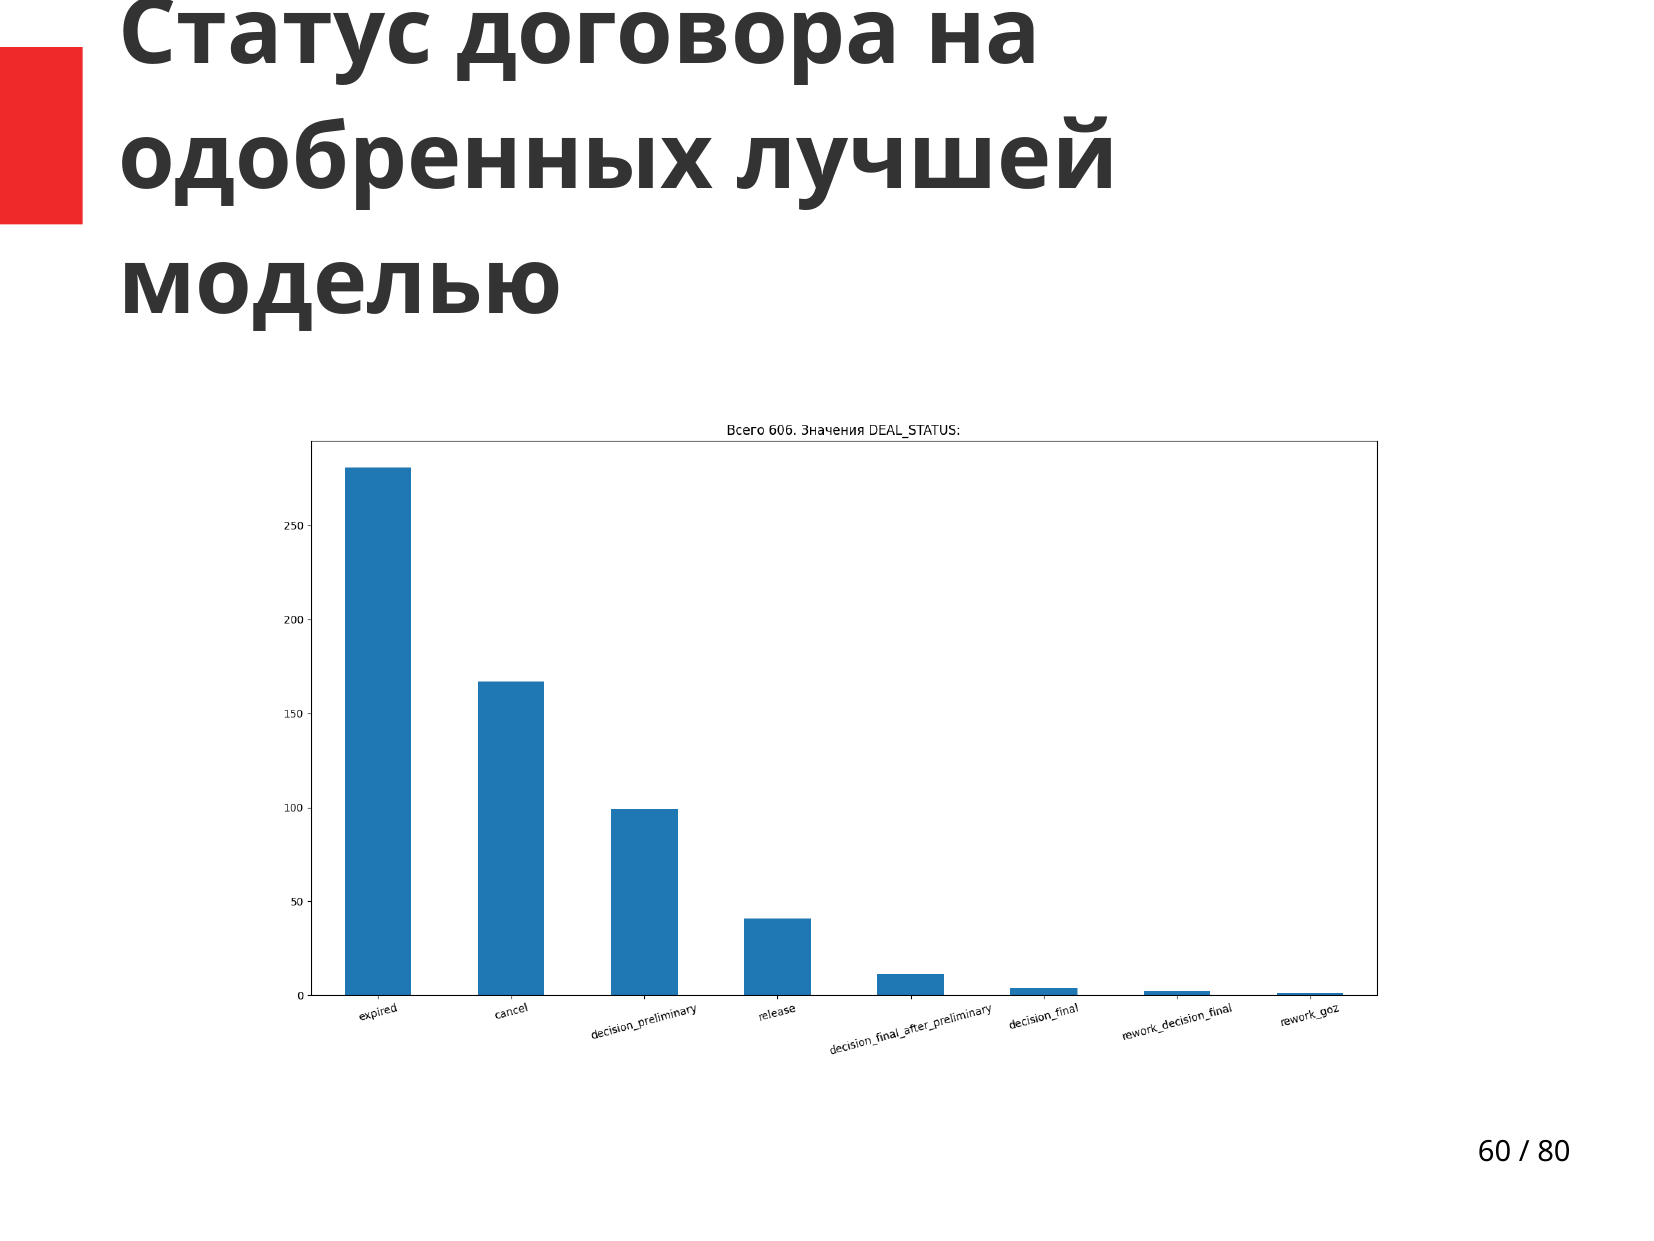

# Статус договора на одобренных лучшей моделью
60